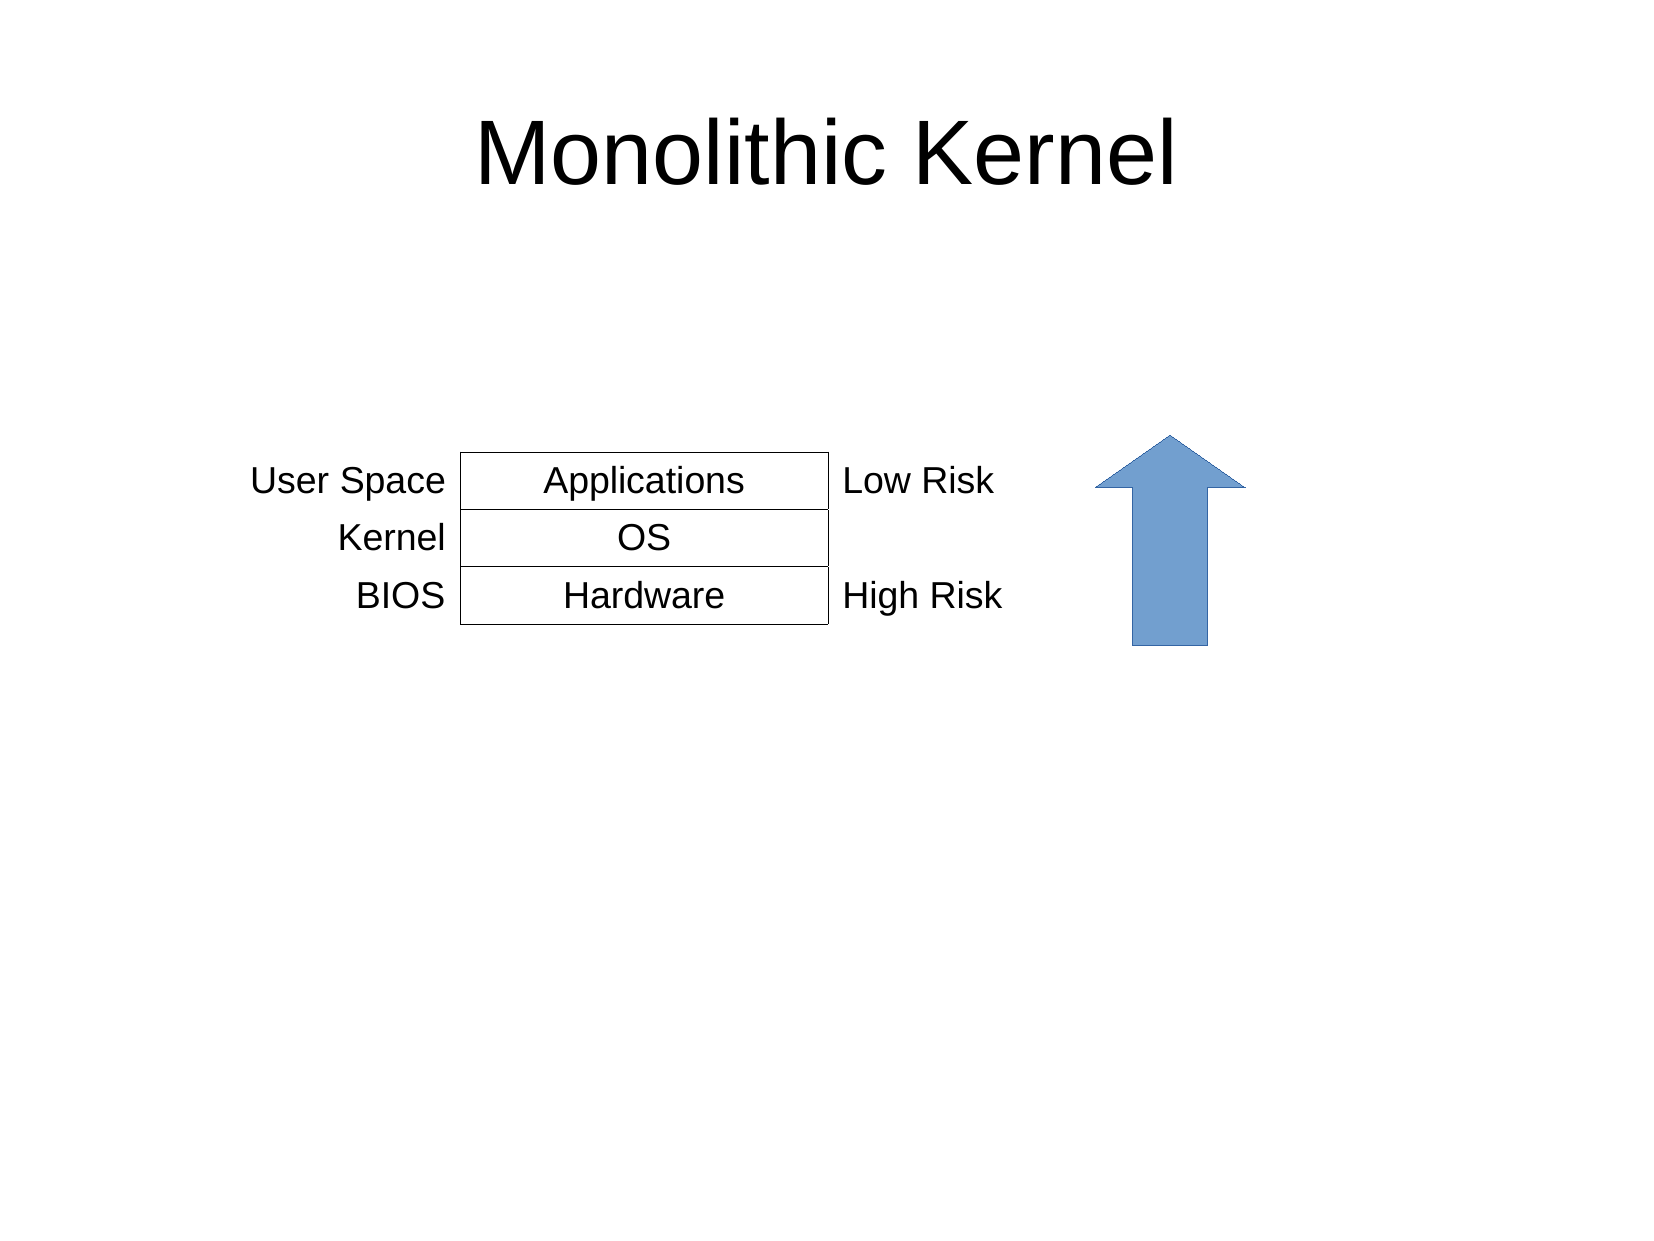

# Monolithic Kernel
| User Space | Applications | Low Risk |
| --- | --- | --- |
| Kernel | OS | |
| BIOS | Hardware | High Risk |